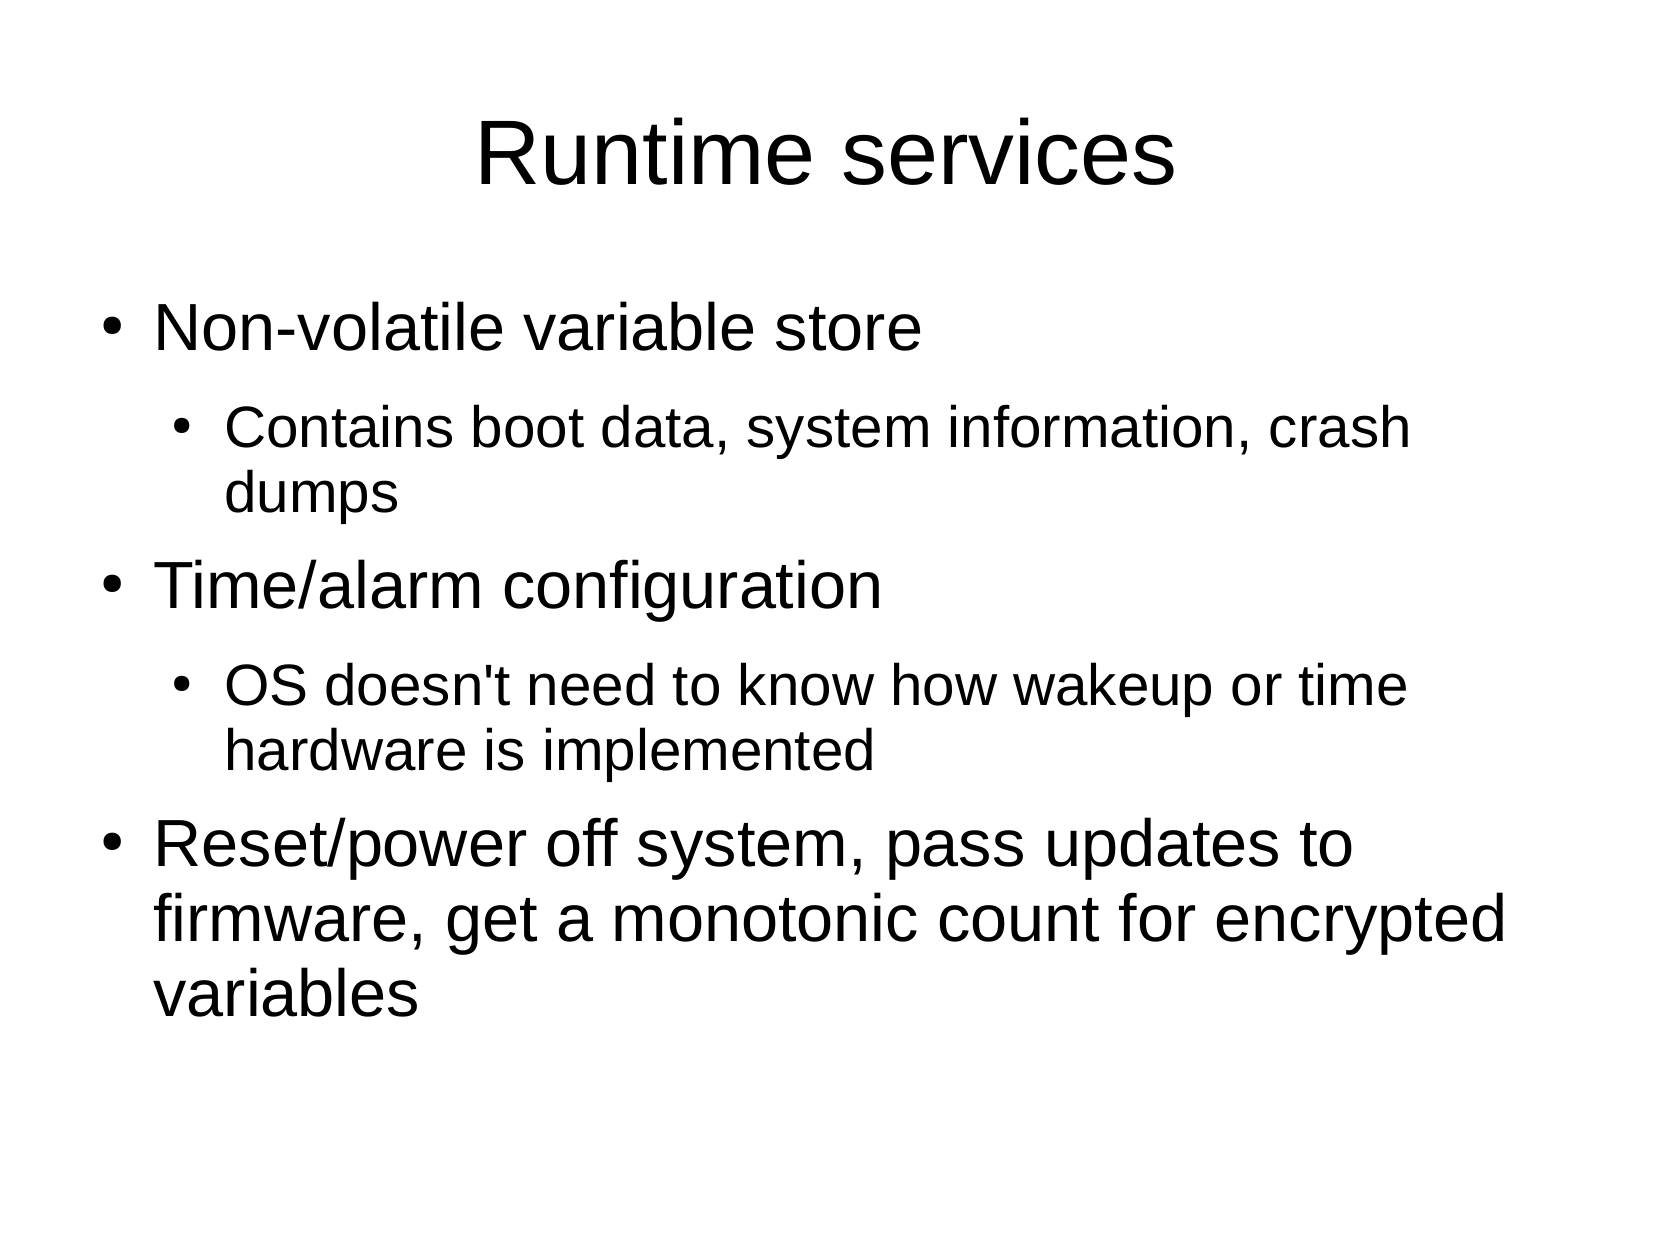

# Runtime services
Non-volatile variable store
Contains boot data, system information, crash dumps
Time/alarm configuration
OS doesn't need to know how wakeup or time hardware is implemented
Reset/power off system, pass updates to firmware, get a monotonic count for encrypted variables